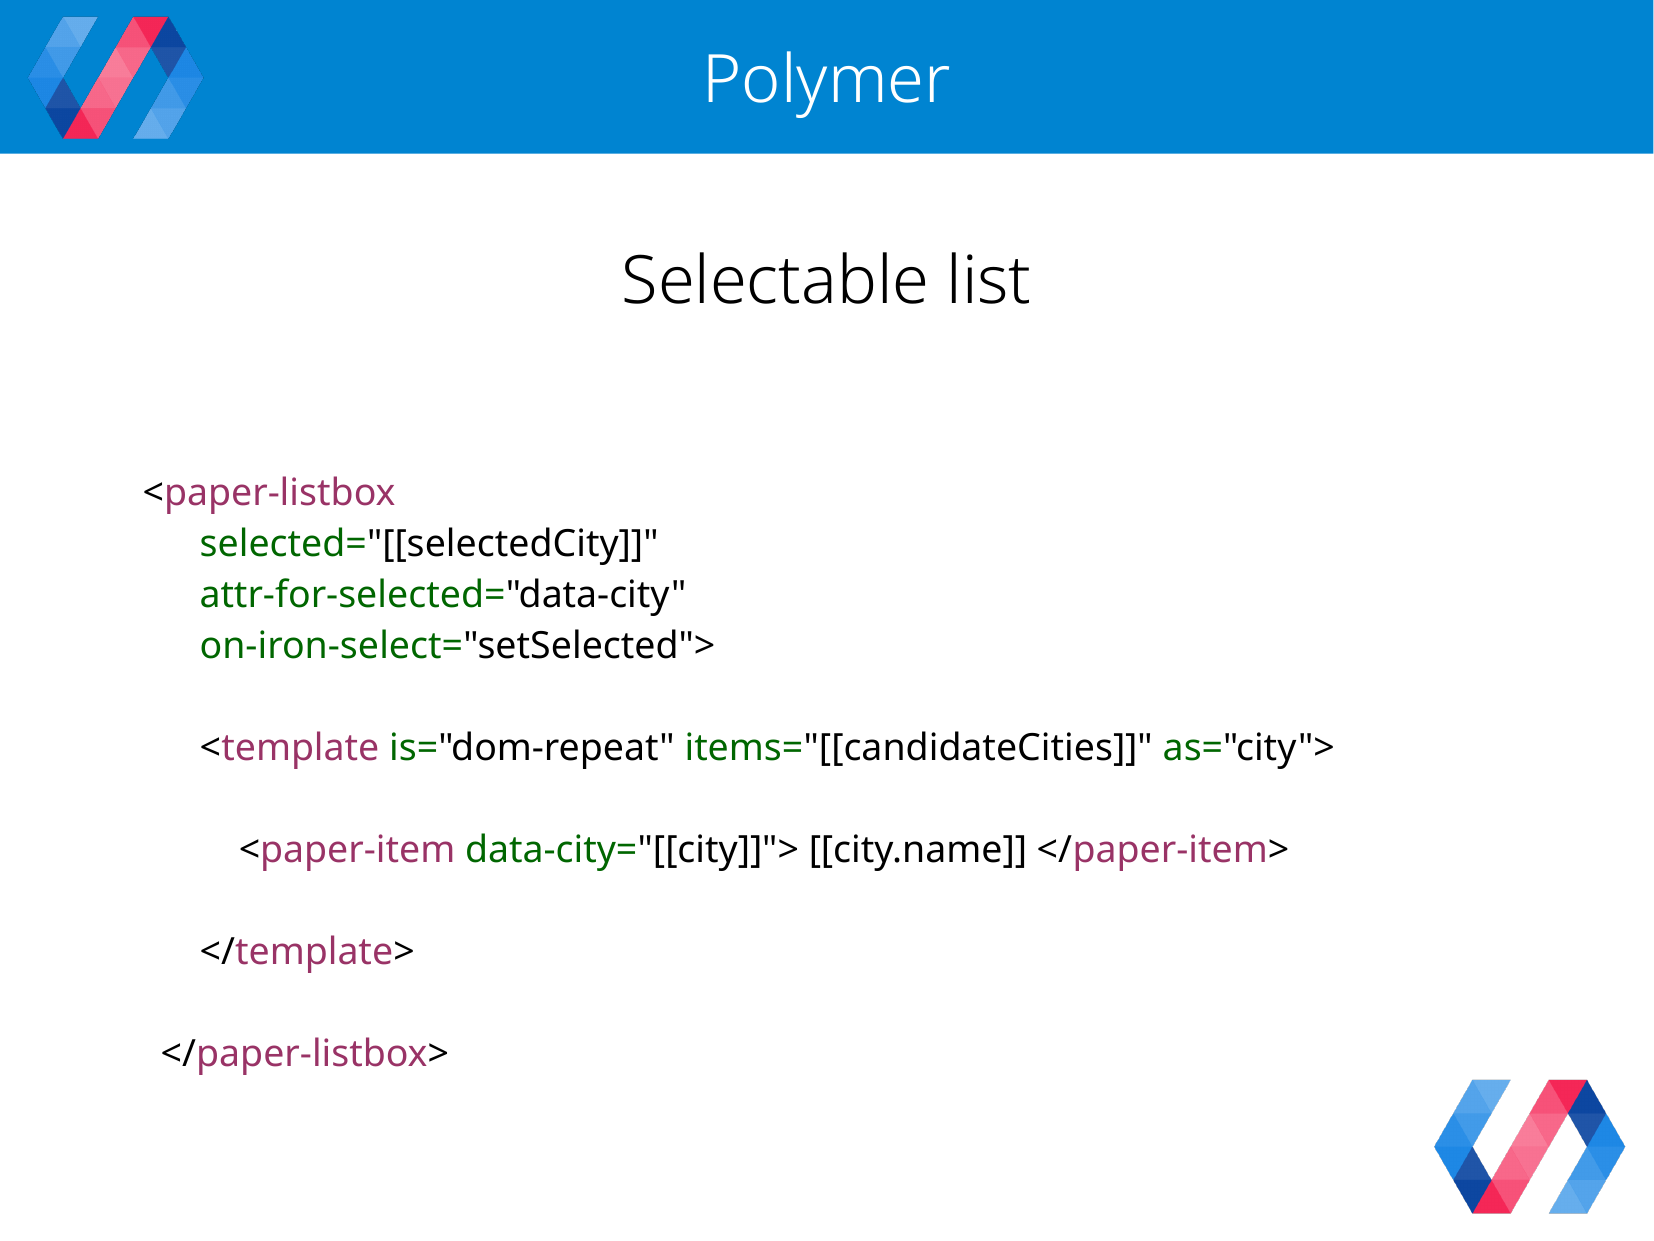

# Polymer
Selectable list
 <paper-listbox
 selected="[[selectedCity]]"
 attr-for-selected="data-city"
 on-iron-select="setSelected">
 <template is="dom-repeat" items="[[candidateCities]]" as="city">
 <paper-item data-city="[[city]]"> [[city.name]] </paper-item>
 </template>
 </paper-listbox>